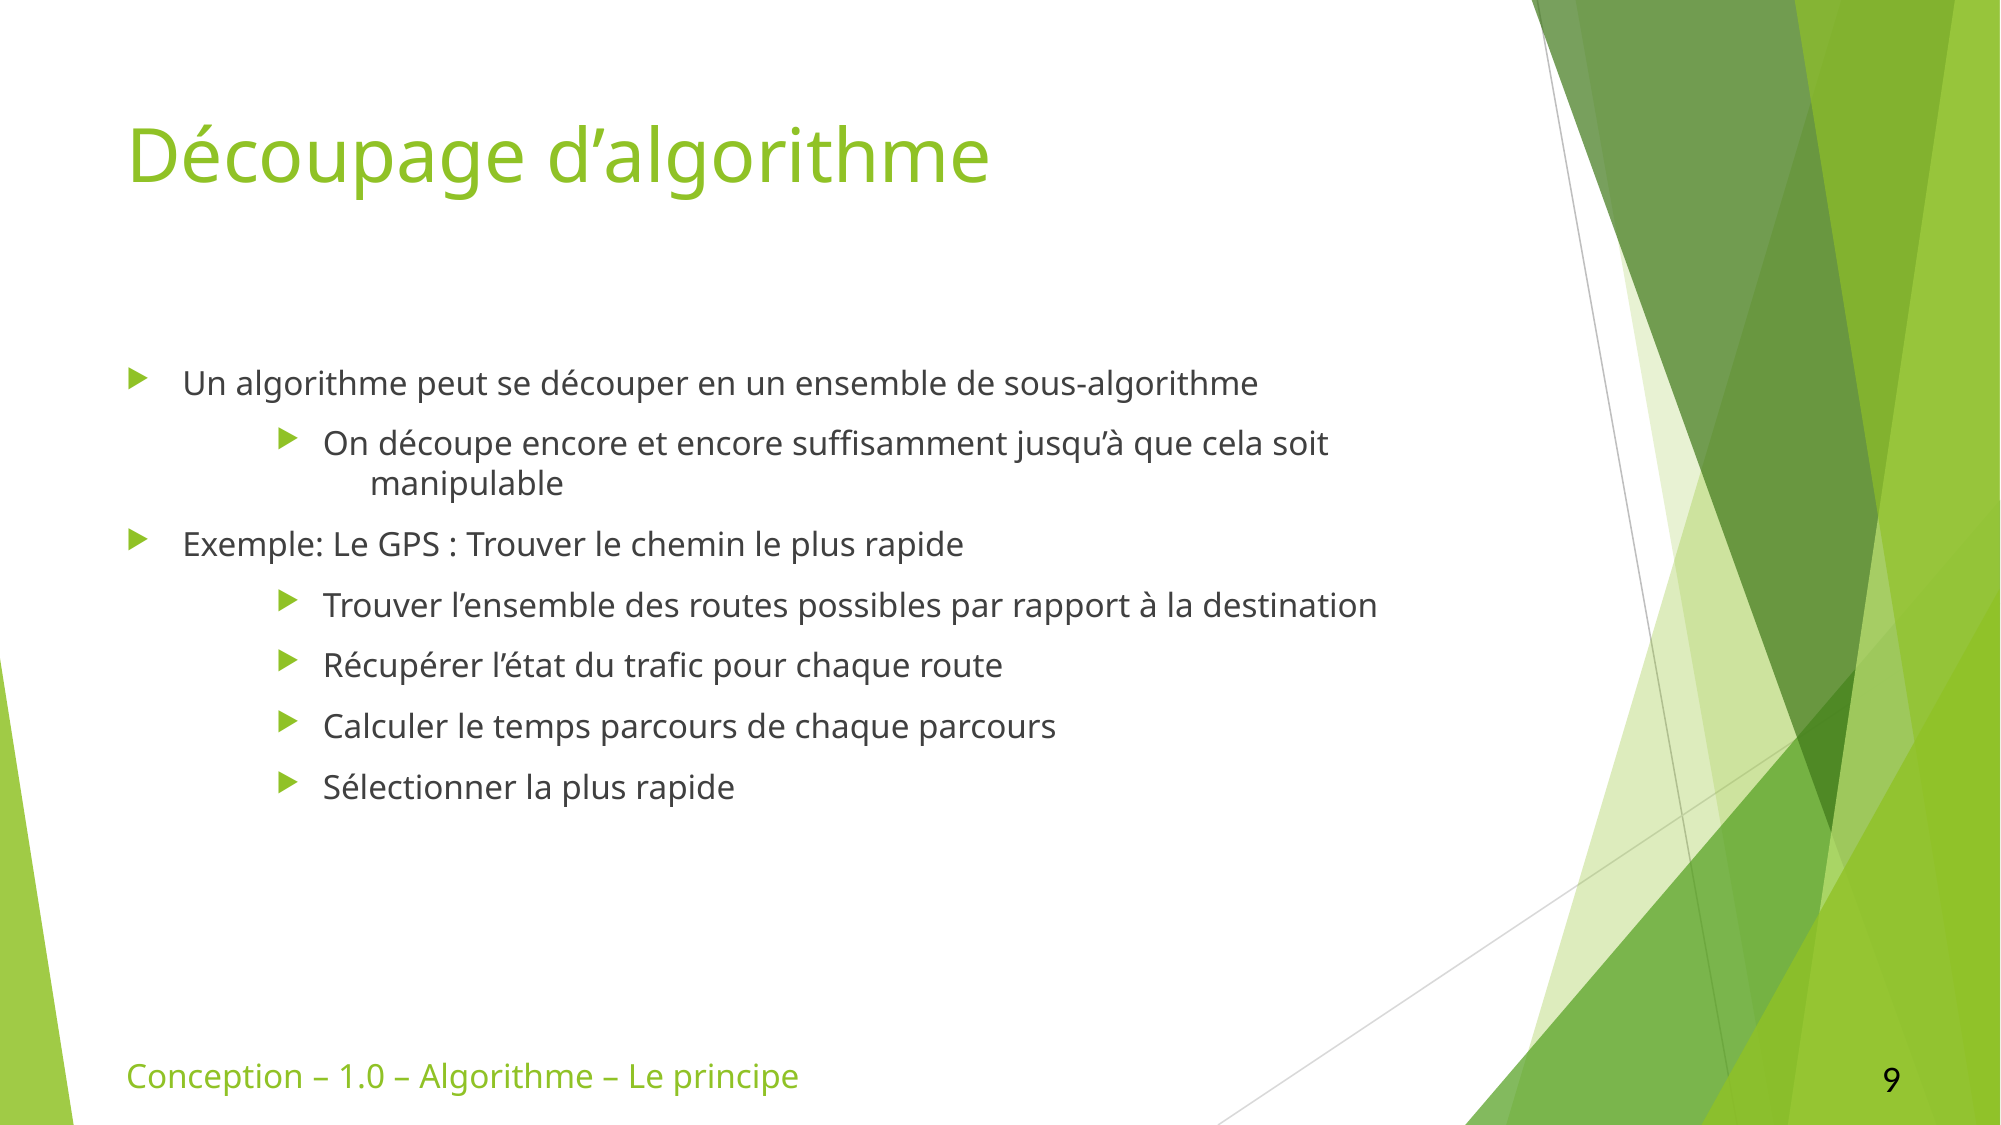

# Découpage d’algorithme
Un algorithme peut se découper en un ensemble de sous-algorithme
On découpe encore et encore suffisamment jusqu’à que cela soit manipulable
Exemple: Le GPS : Trouver le chemin le plus rapide
Trouver l’ensemble des routes possibles par rapport à la destination
Récupérer l’état du trafic pour chaque route
Calculer le temps parcours de chaque parcours
Sélectionner la plus rapide
Conception – 1.0 – Algorithme – Le principe